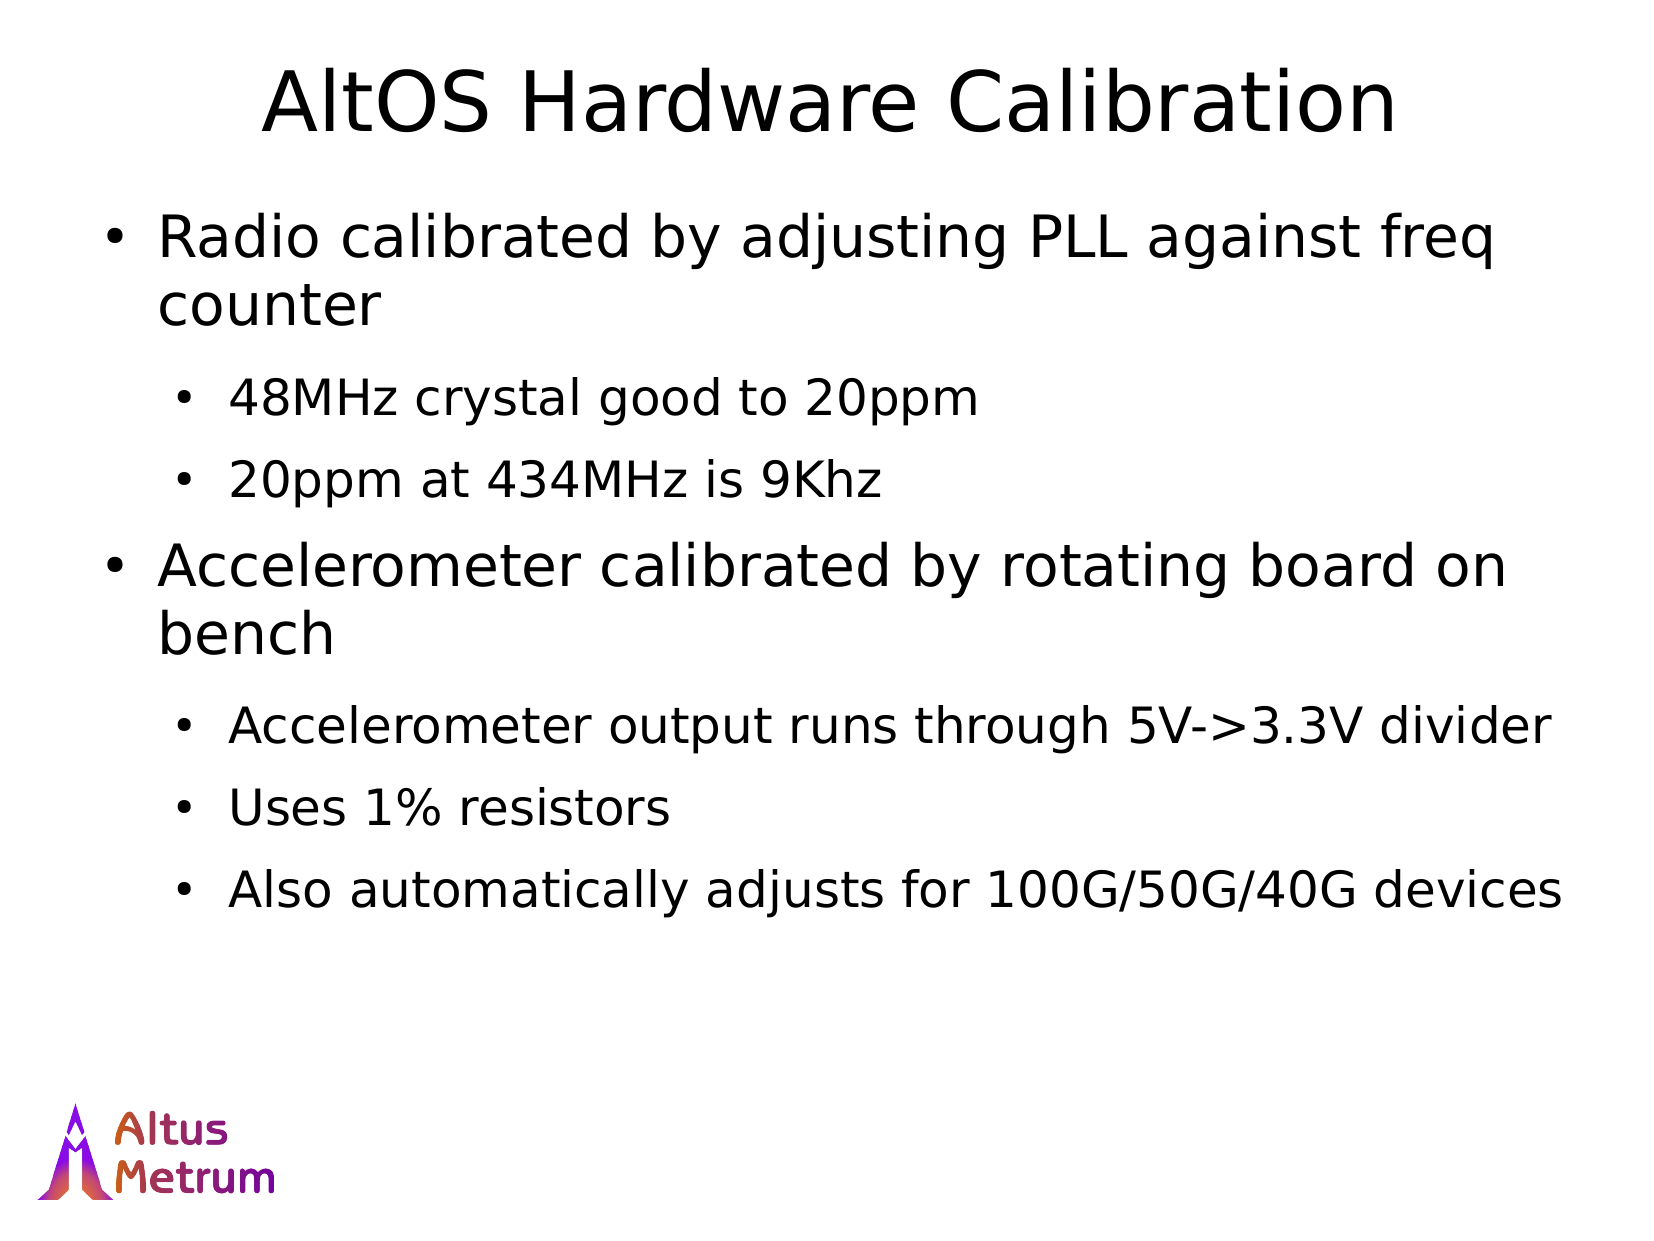

# AltOS Hardware Calibration
Radio calibrated by adjusting PLL against freq counter
48MHz crystal good to 20ppm
20ppm at 434MHz is 9Khz
Accelerometer calibrated by rotating board on bench
Accelerometer output runs through 5V->3.3V divider
Uses 1% resistors
Also automatically adjusts for 100G/50G/40G devices